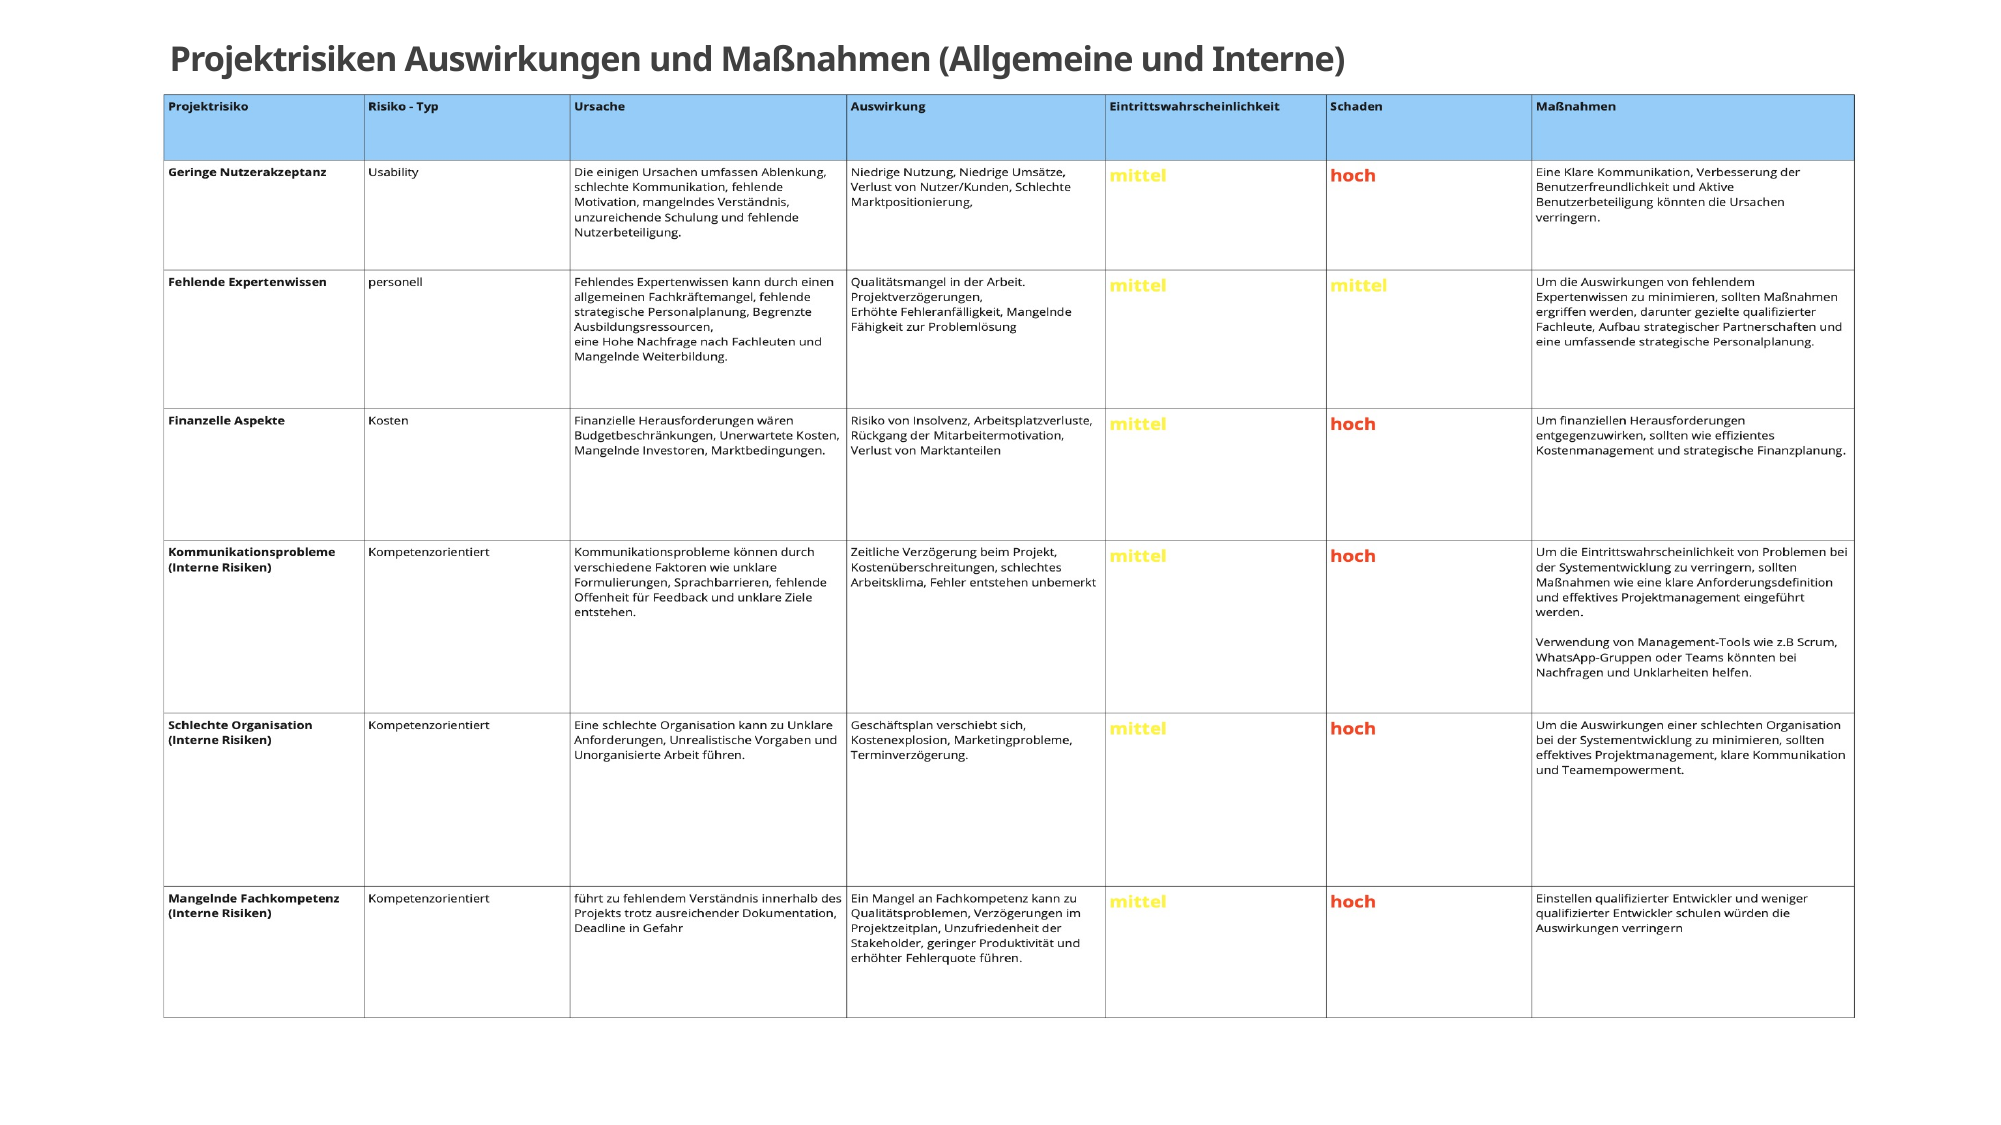

# Projektrisiken Auswirkungen und Maßnahmen (Allgemeine und Interne)